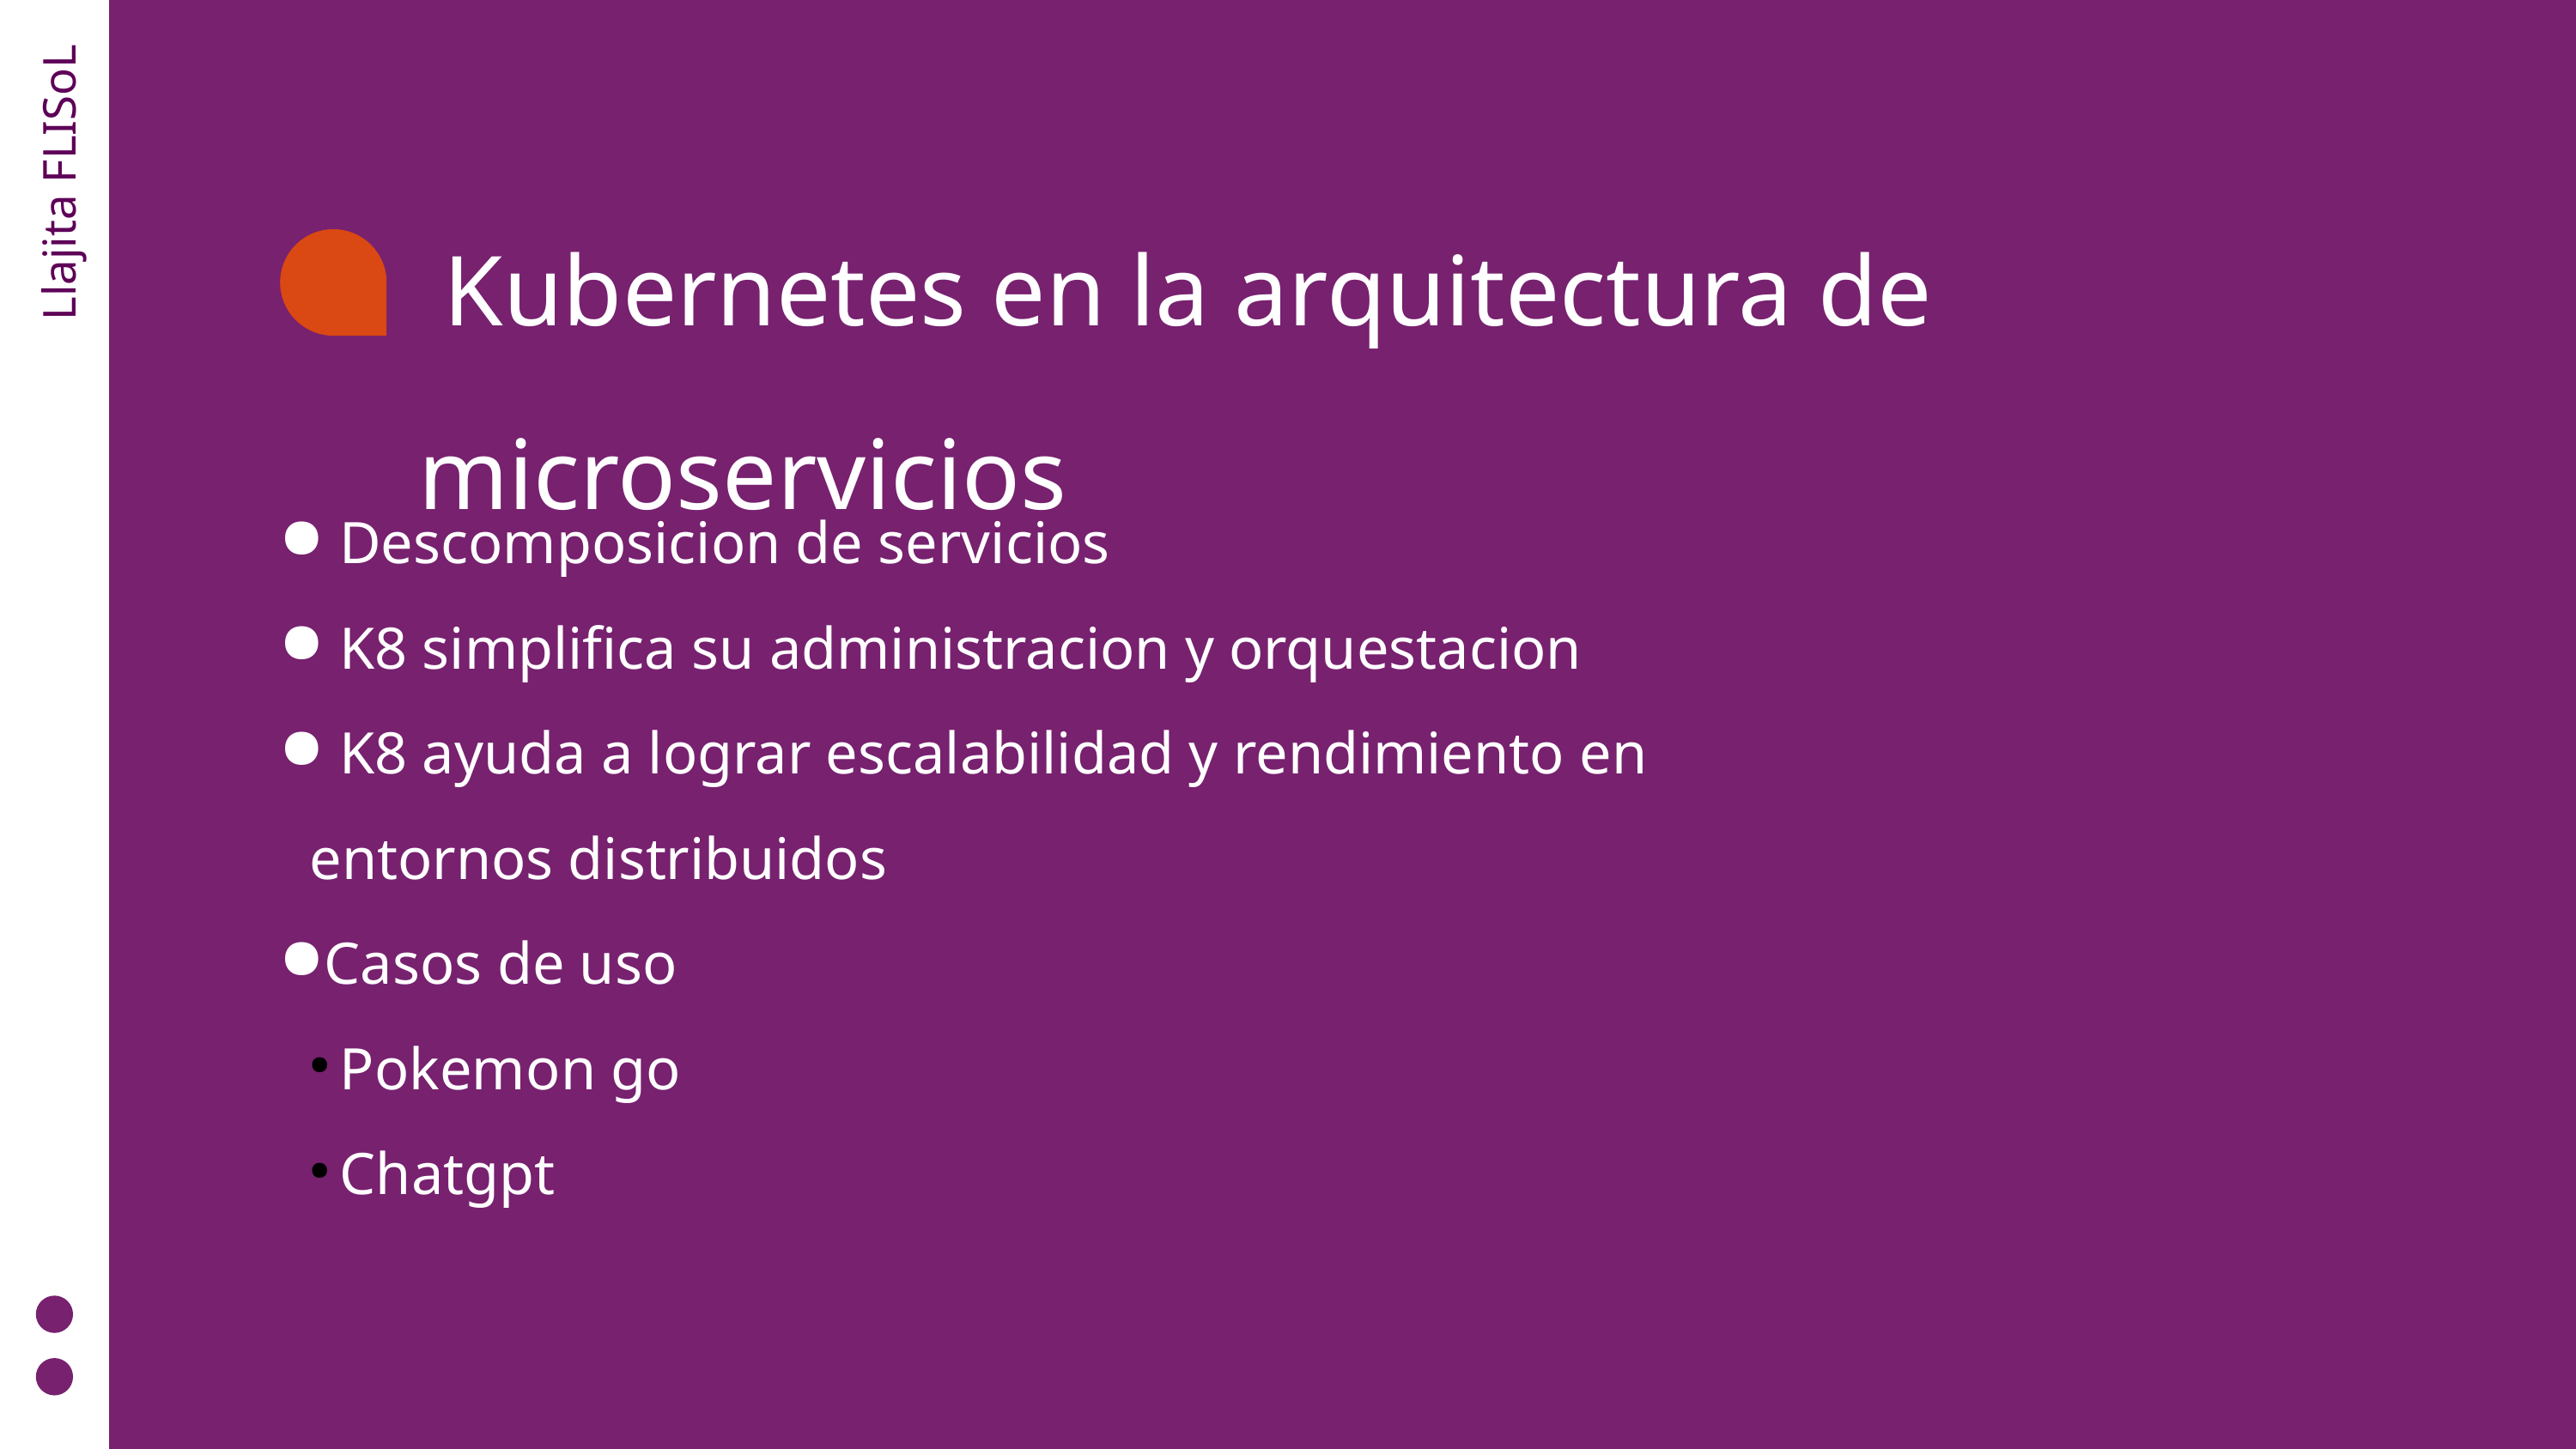

Llajita FLISoL
 Kubernetes en la arquitectura de microservicios
 Descomposicion de servicios
 K8 simplifica su administracion y orquestacion
 K8 ayuda a lograr escalabilidad y rendimiento en entornos distribuidos
Casos de uso
Pokemon go
Chatgpt